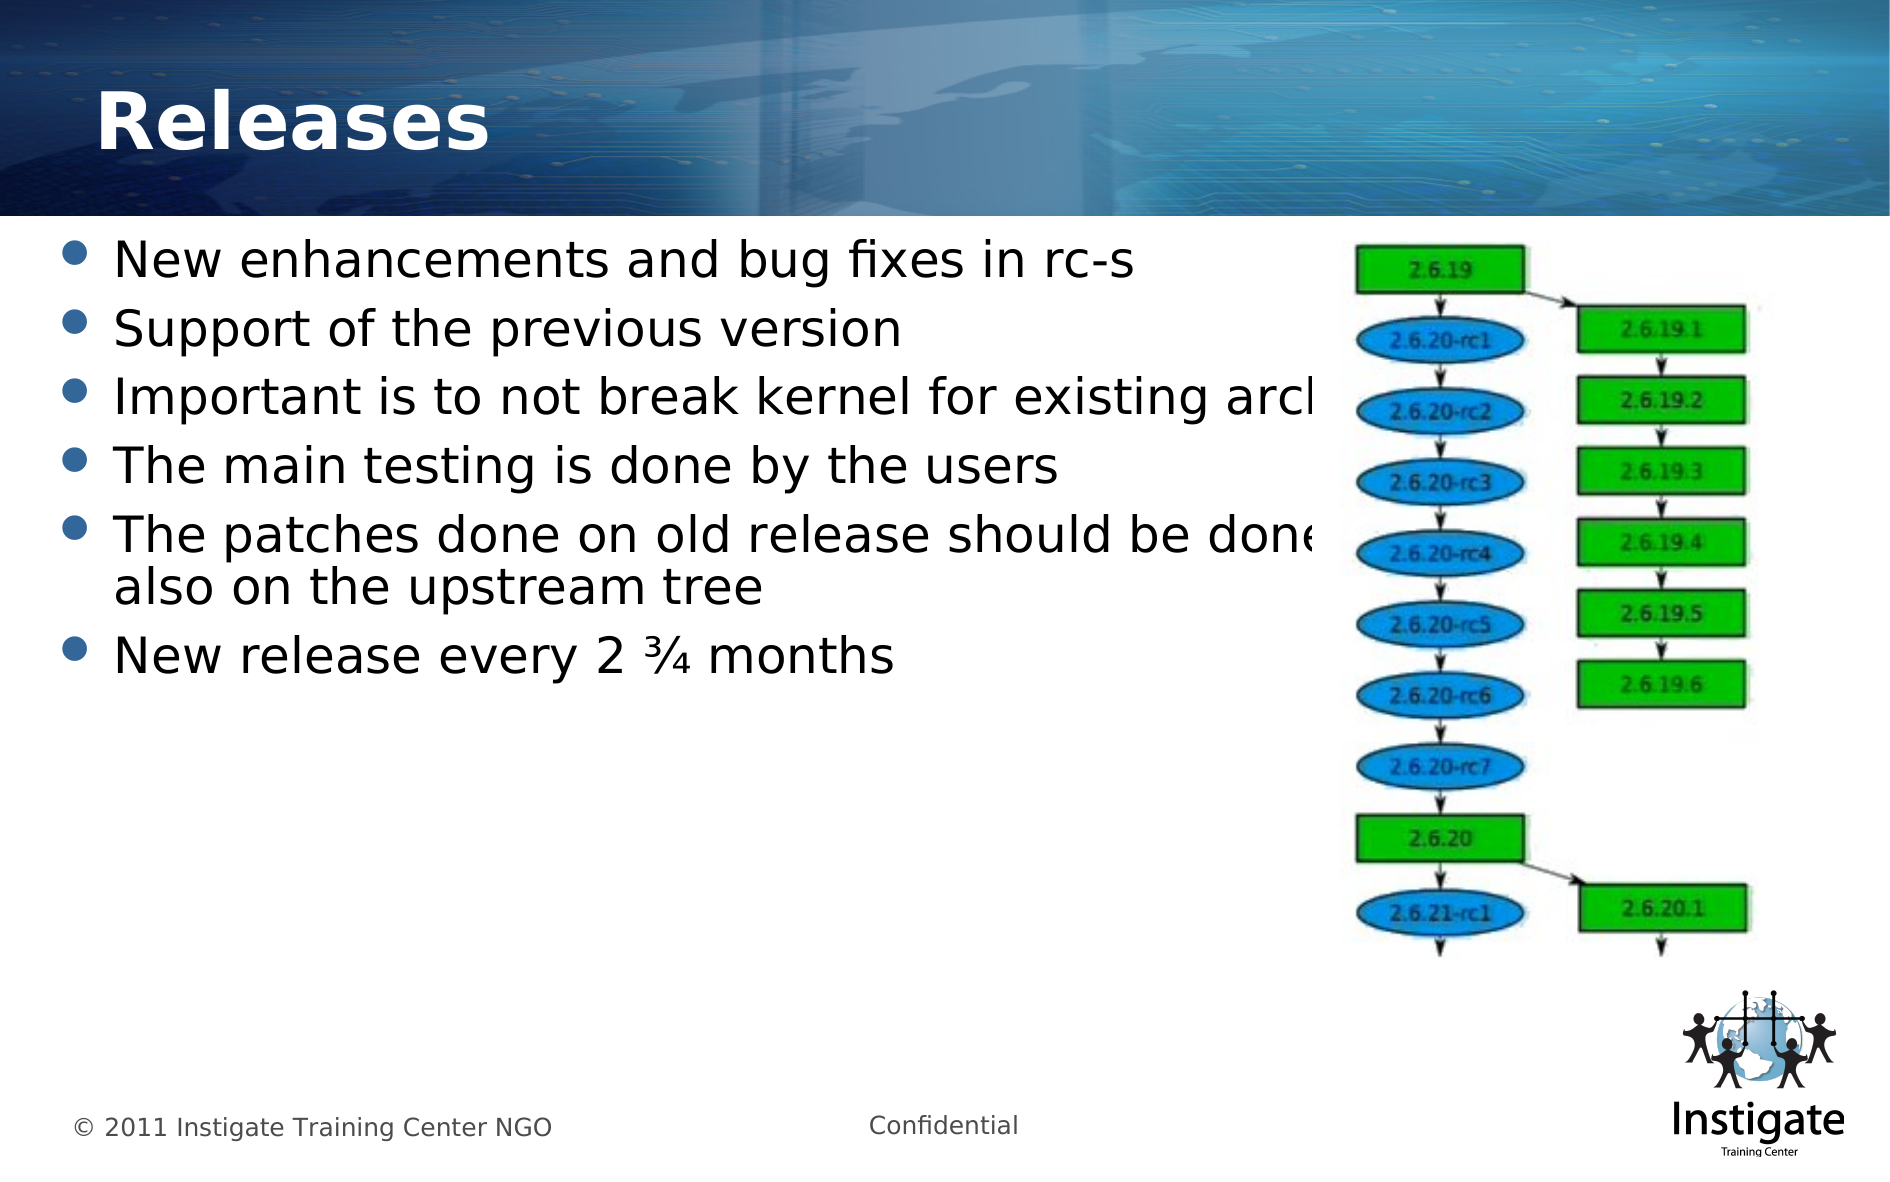

# Releases
New enhancements and bug fixes in rc-s
Support of the previous version
Important is to not break kernel for existing arch-s
The main testing is done by the users
The patches done on old release should be done
also on the upstream tree
New release every 2 ¾ months